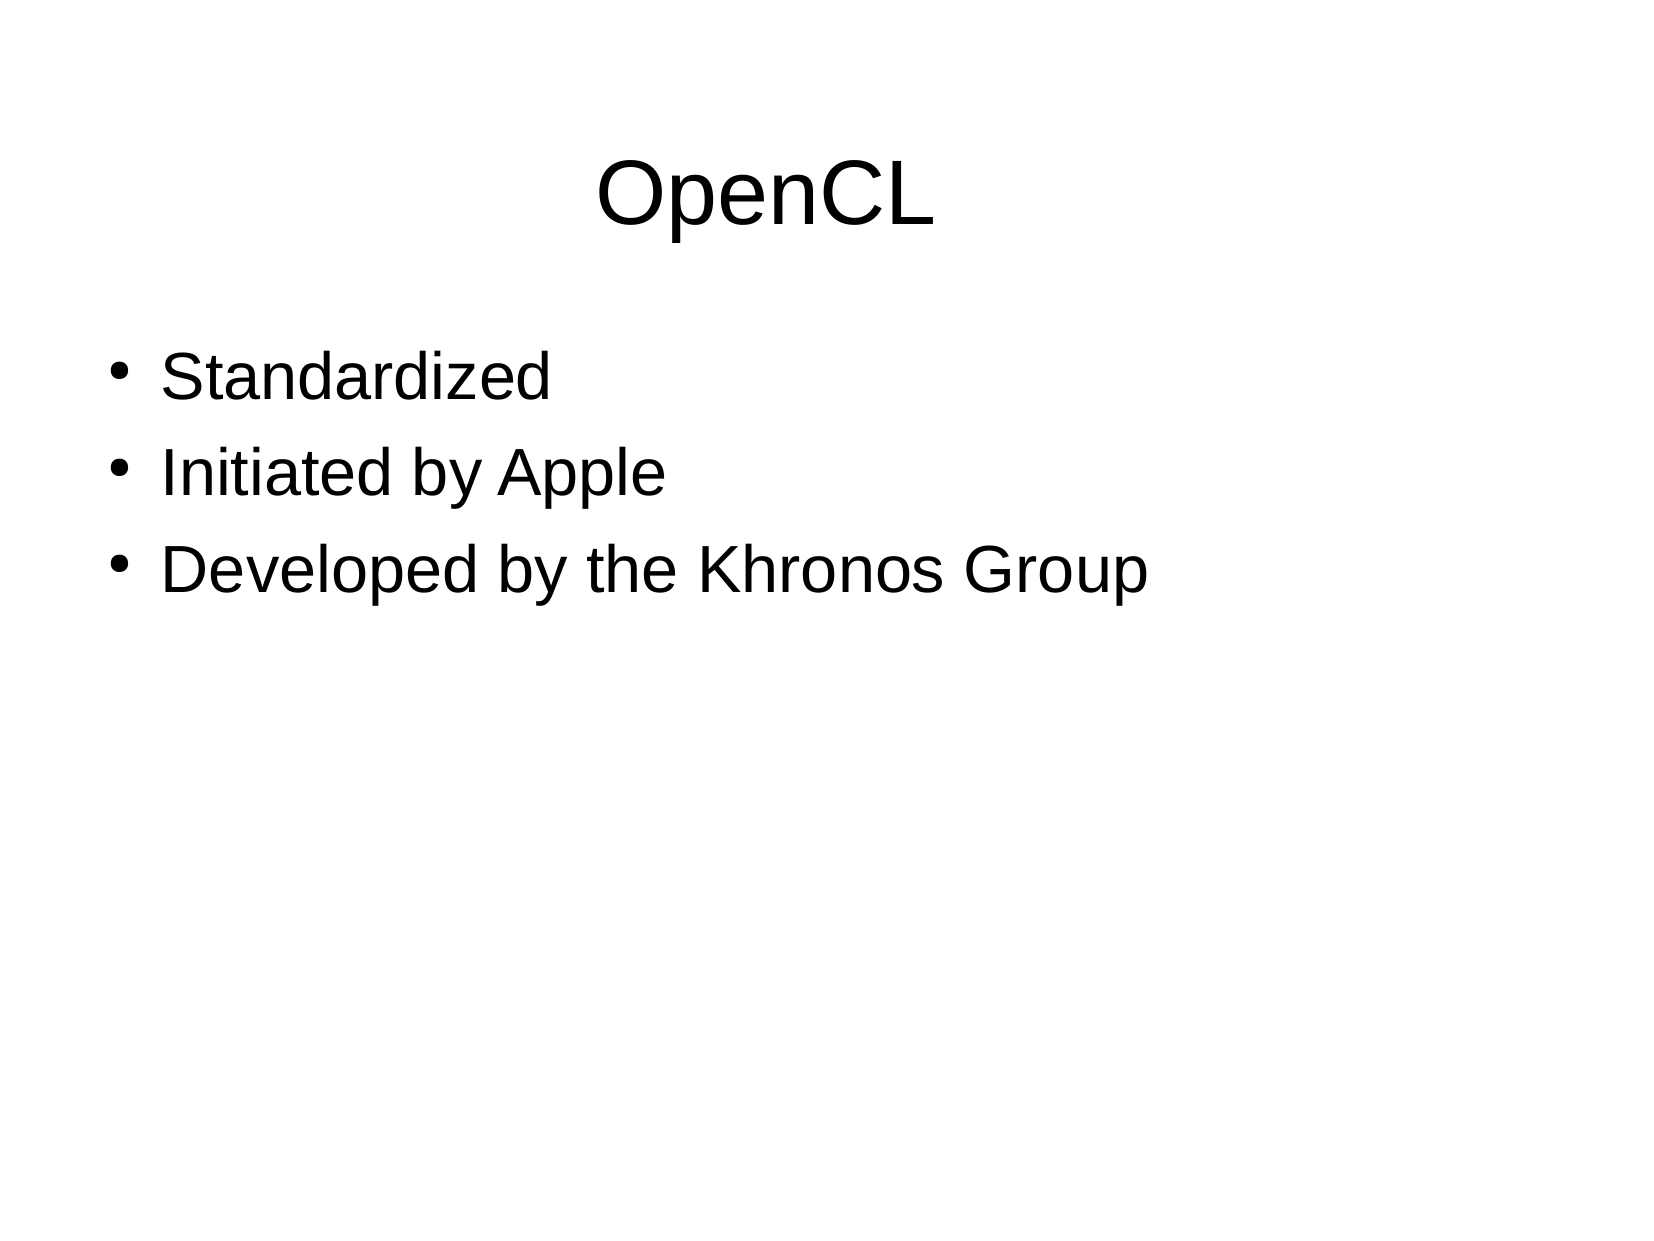

# OpenCL
Standardized
Initiated by Apple
Developed by the Khronos Group